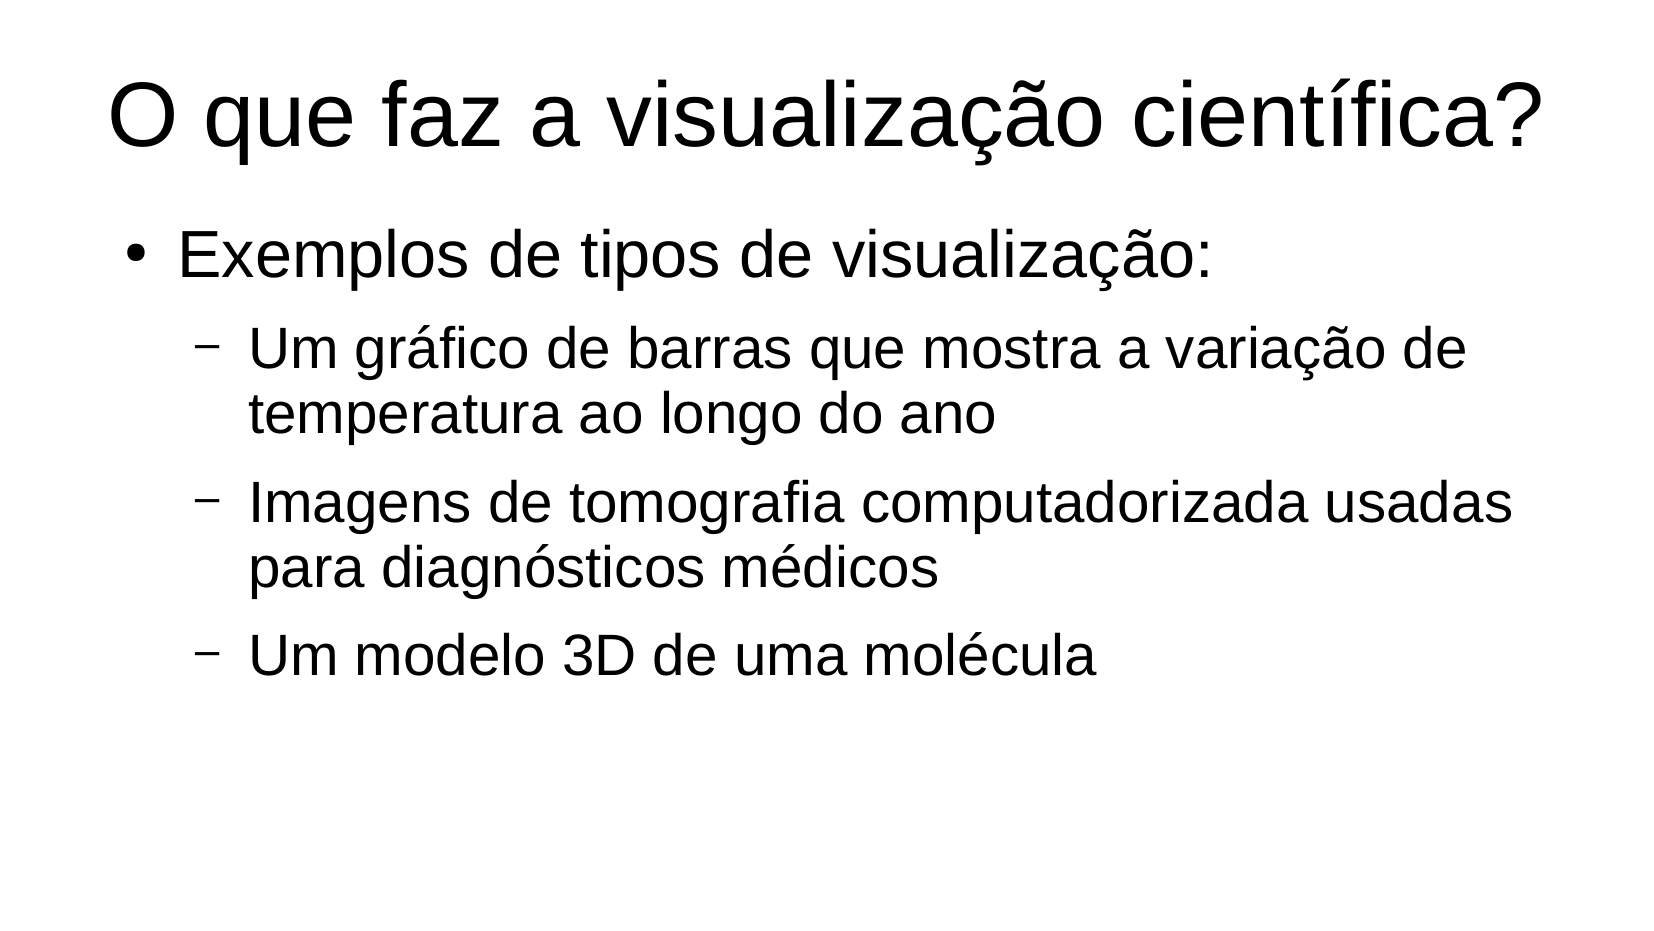

# O que faz a visualização científica?
Exemplos de tipos de visualização:
Um gráfico de barras que mostra a variação de temperatura ao longo do ano
Imagens de tomografia computadorizada usadas para diagnósticos médicos
Um modelo 3D de uma molécula